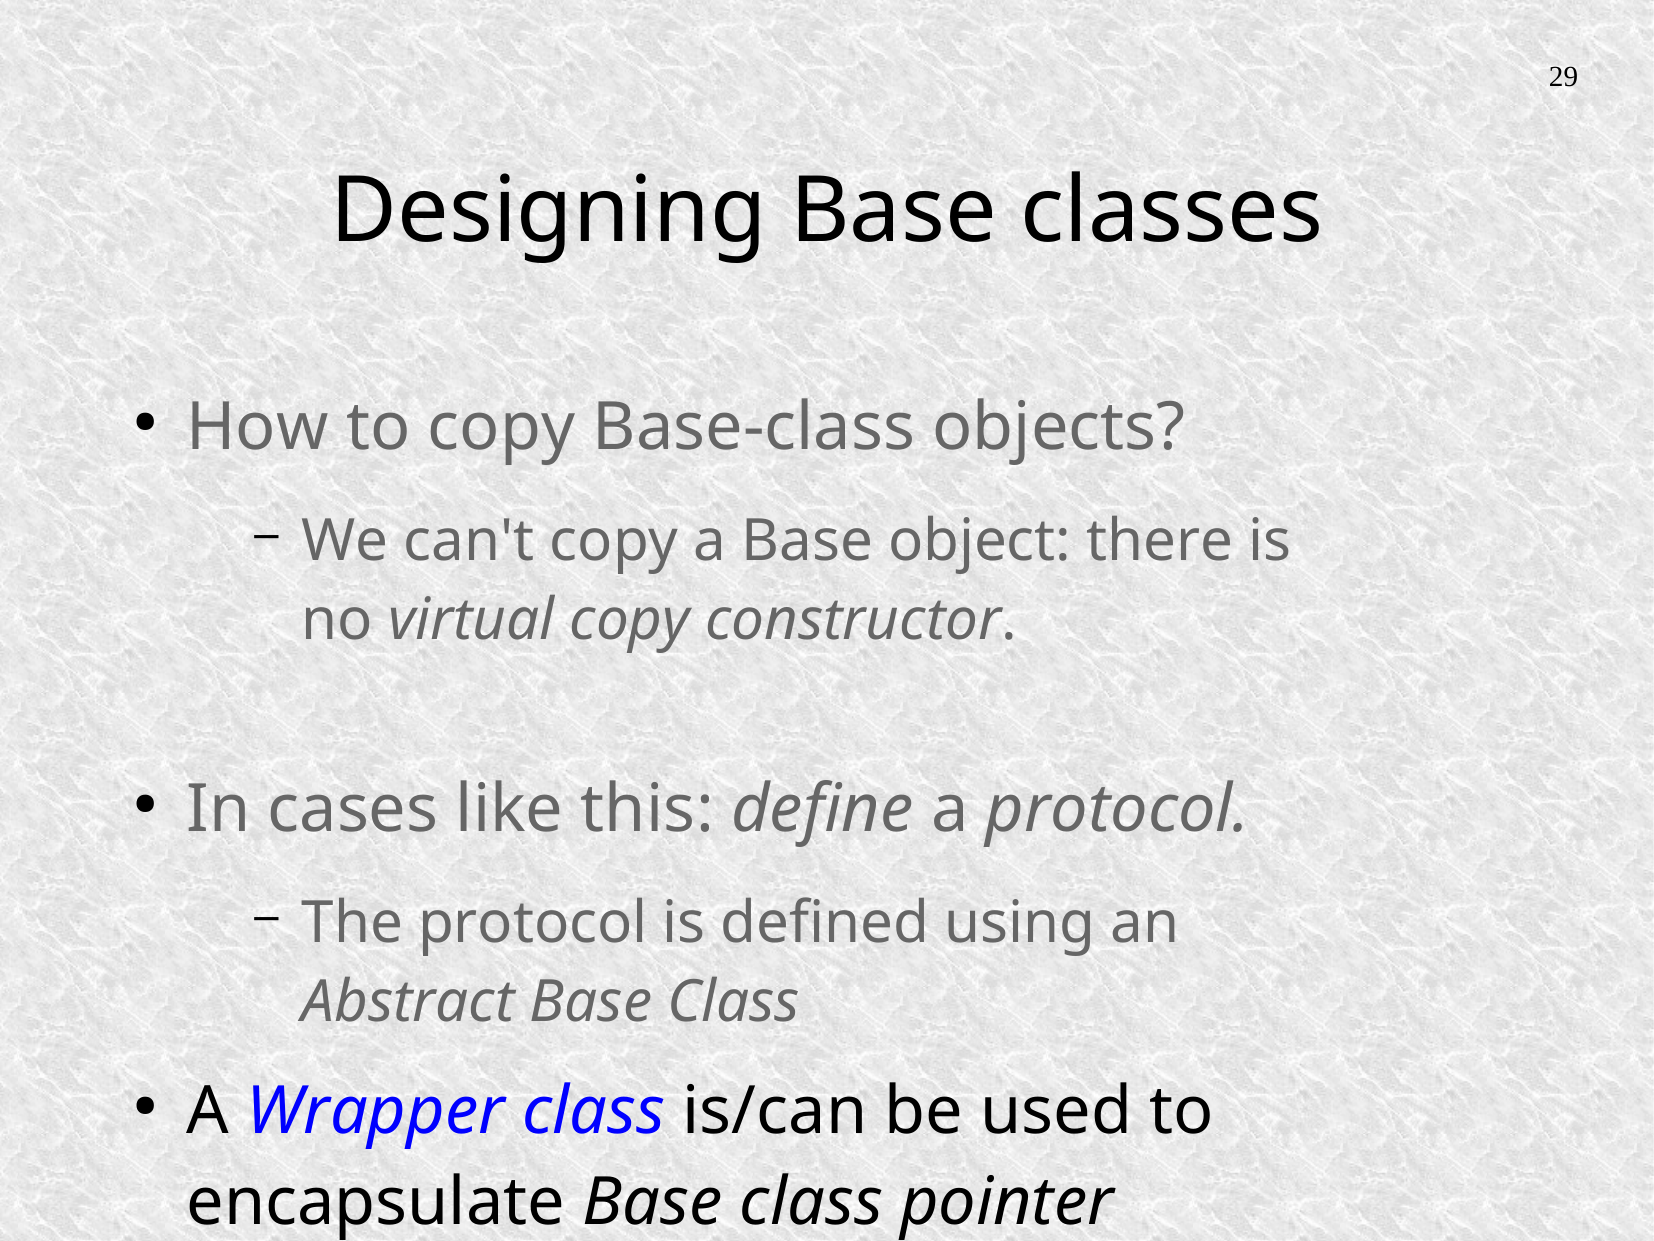

29
# Designing Base classes
How to copy Base-class objects?
We can't copy a Base object: there is
no virtual copy constructor.
In cases like this: define a protocol.
The protocol is defined using an
Abstract Base Class
A Wrapper class is/can be used to encapsulate Base class pointer manipulations